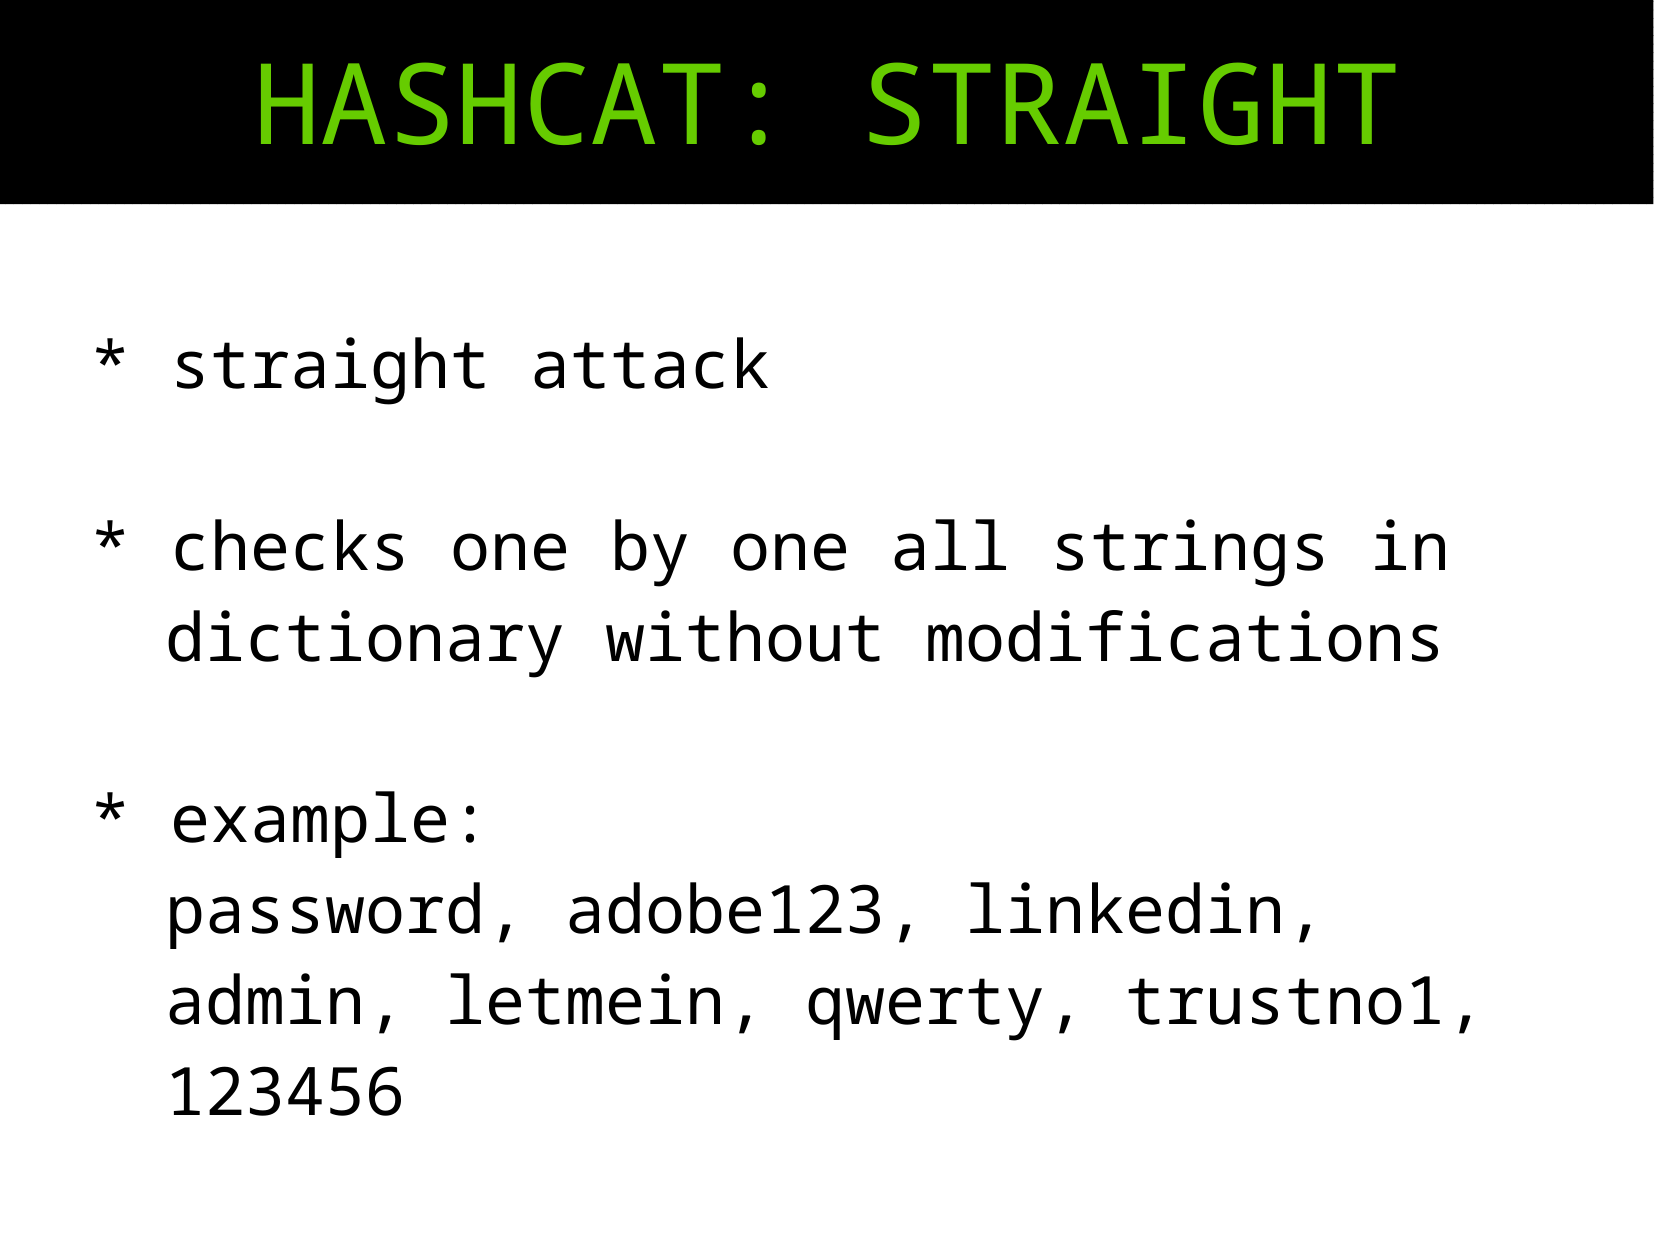

# HASHCAT: STRAIGHT
* straight attack
* checks one by one all strings in
	dictionary without modifications
* example:
	password, adobe123, linkedin,
	admin, letmein, qwerty, trustno1,
	123456